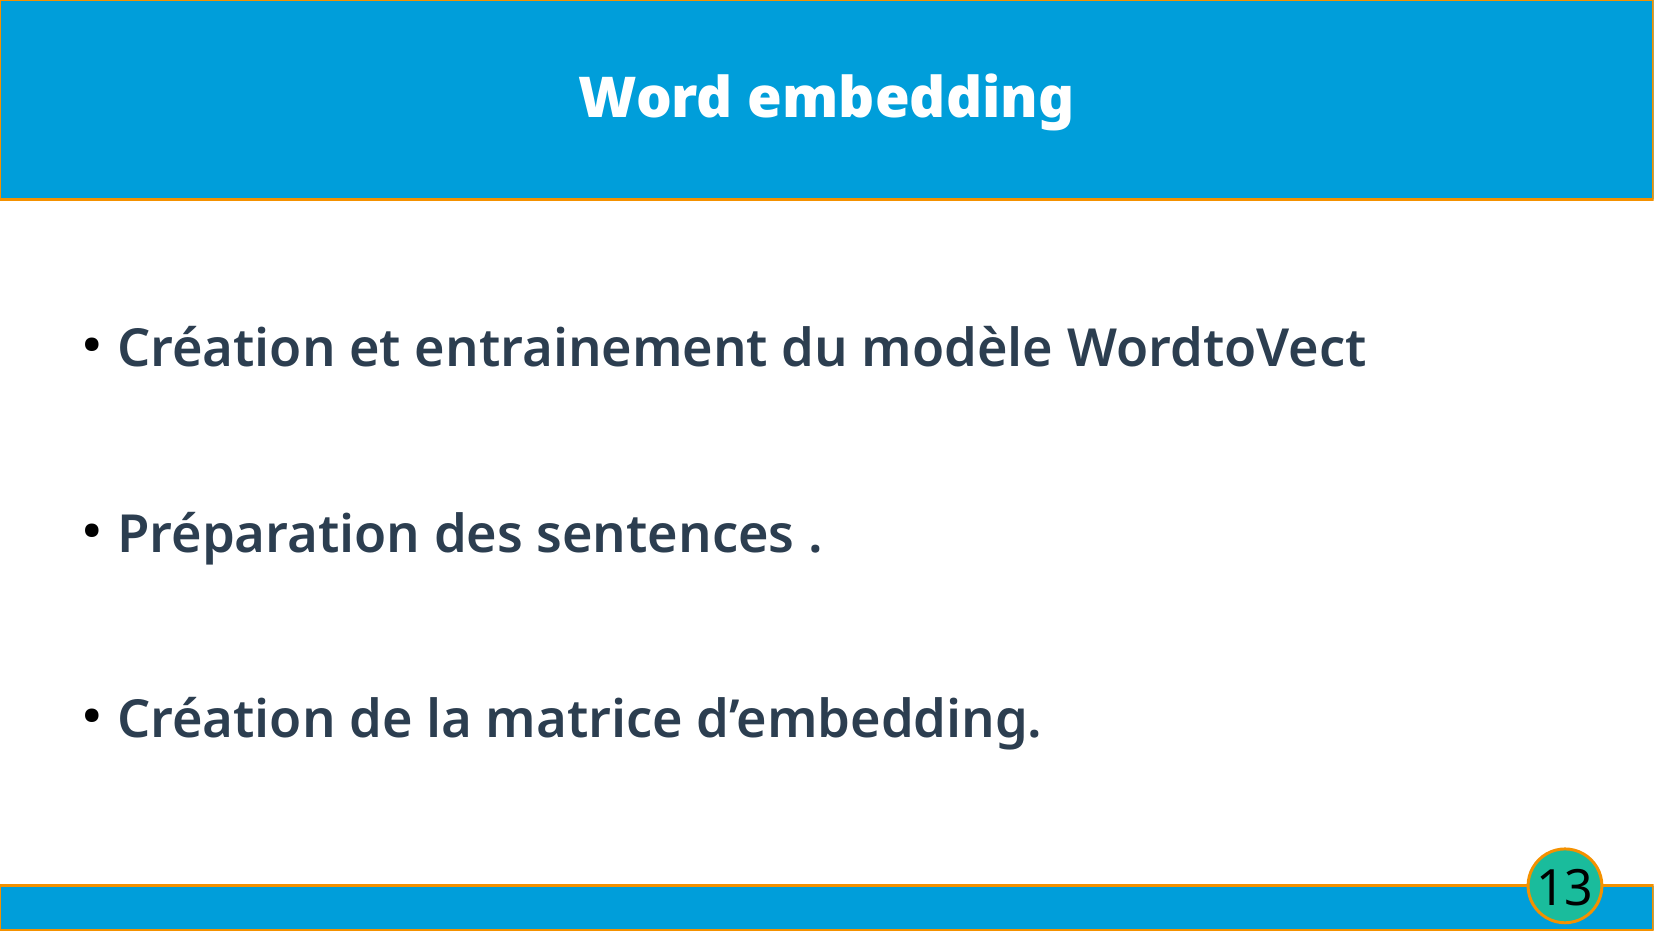

# Word embedding
Création et entrainement du modèle WordtoVect
Préparation des sentences .
Création de la matrice d’embedding.